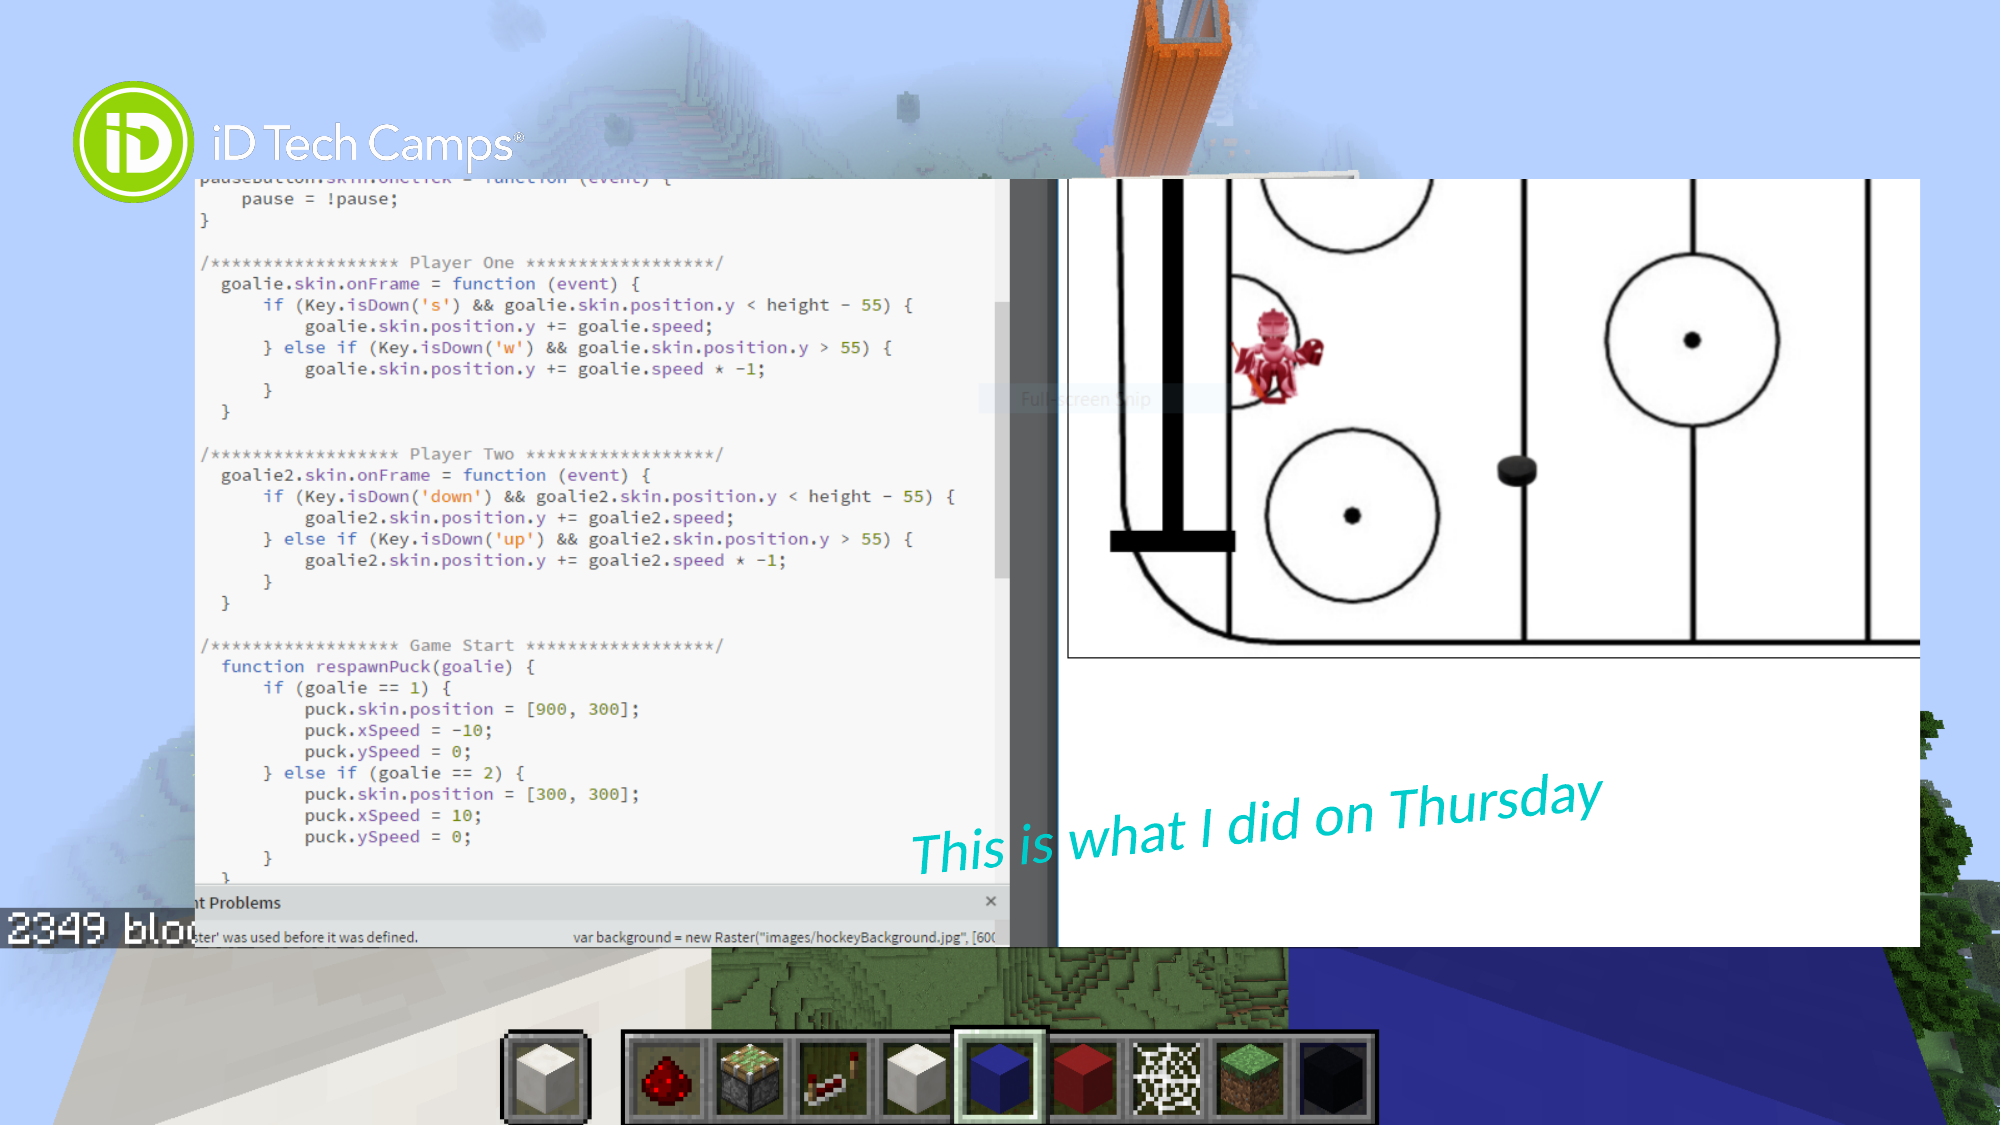

This is what I did on Thursday